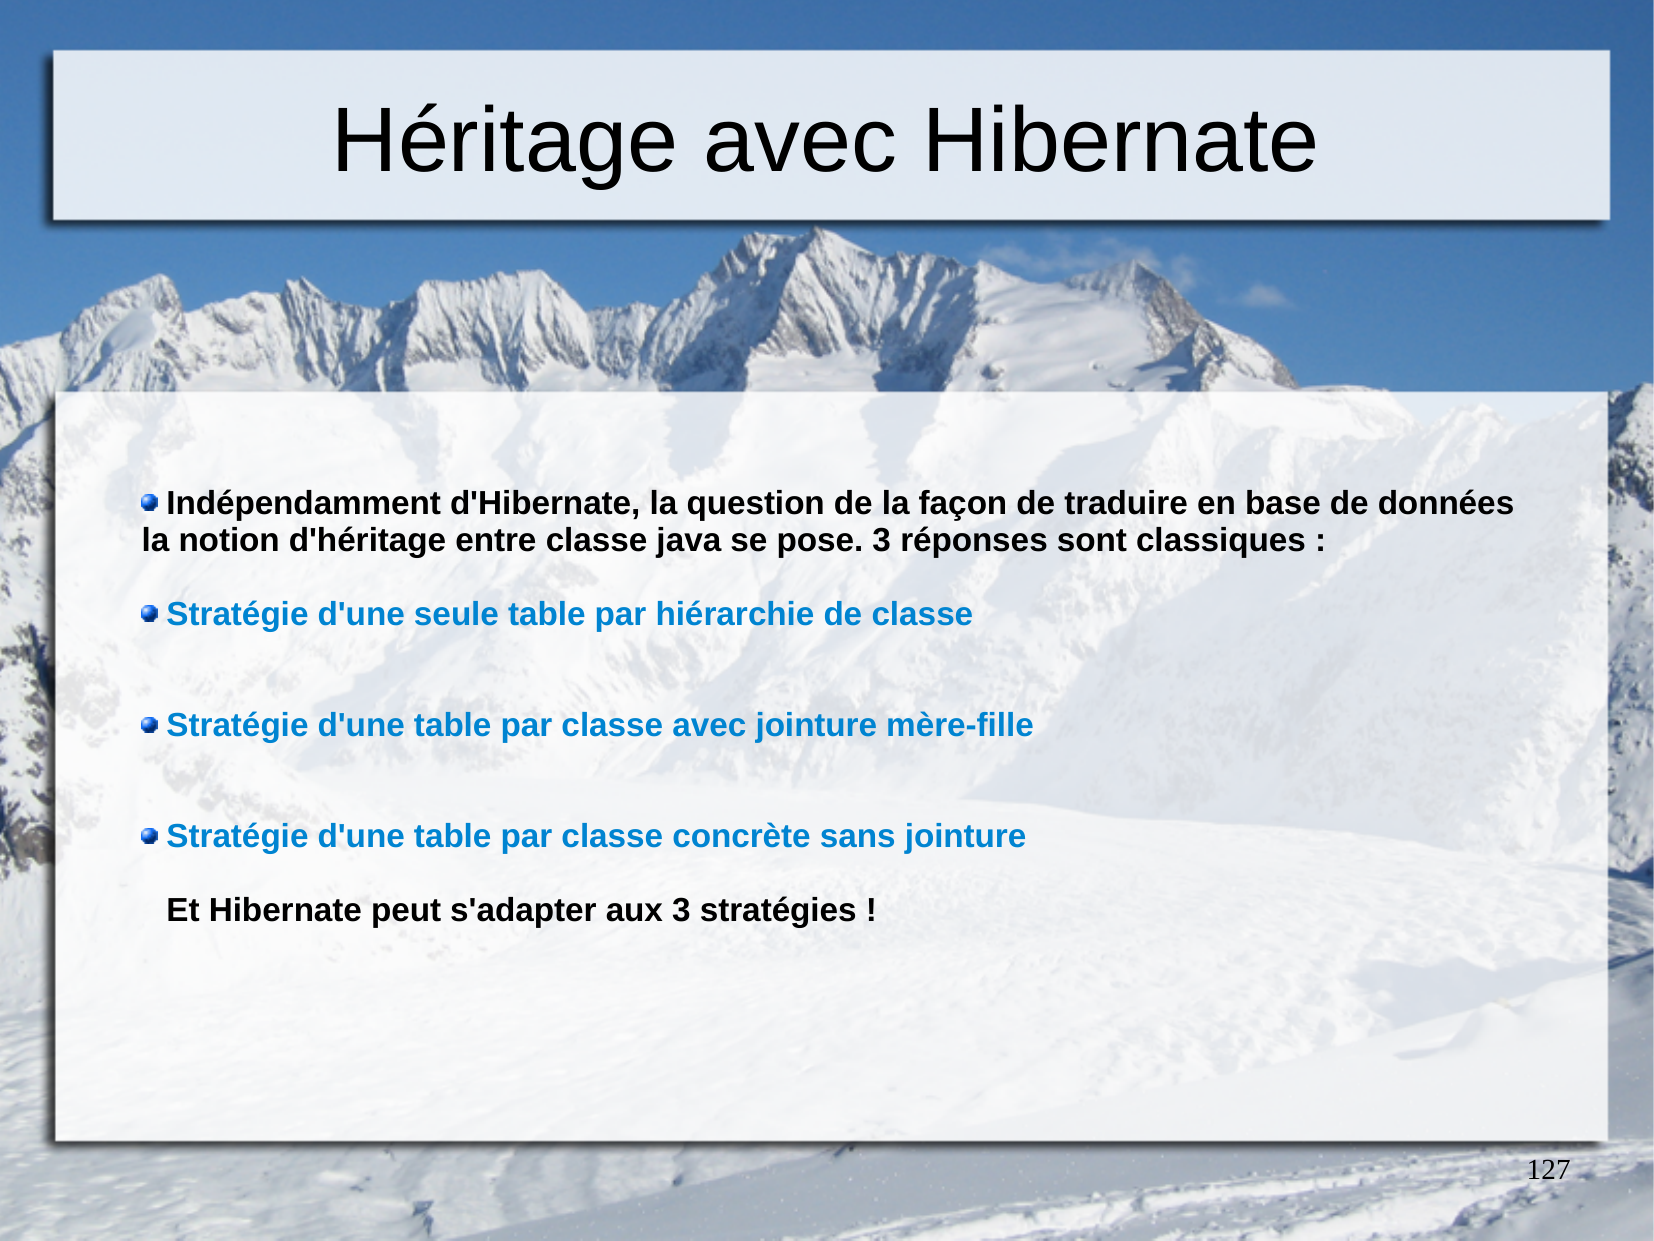

# Héritage avec Hibernate
 Indépendamment d'Hibernate, la question de la façon de traduire en base de données la notion d'héritage entre classe java se pose. 3 réponses sont classiques :
 Stratégie d'une seule table par hiérarchie de classe
 Stratégie d'une table par classe avec jointure mère-fille
 Stratégie d'une table par classe concrète sans jointure
 Et Hibernate peut s'adapter aux 3 stratégies !
127